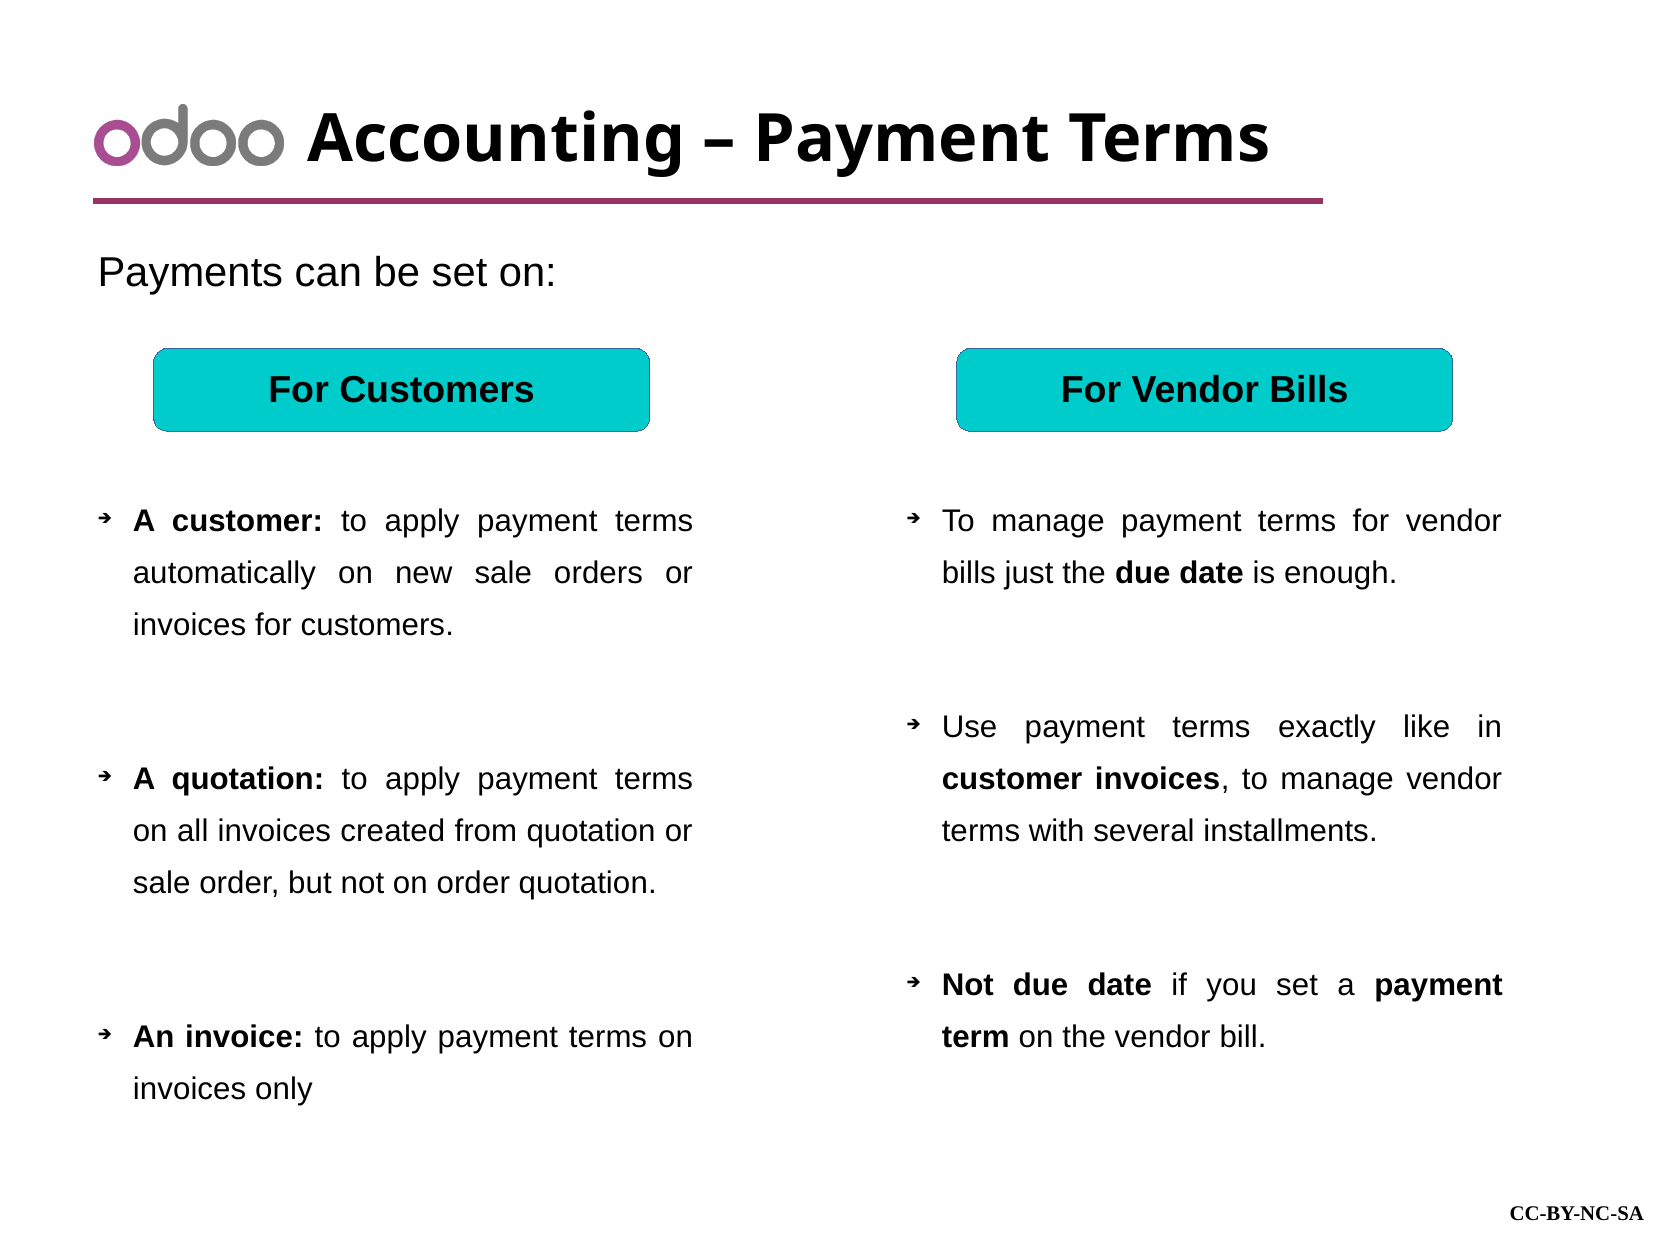

# Accounting – Payment Terms
Payments can be set on:
For Customers
For Vendor Bills
A customer: to apply payment terms automatically on new sale orders or invoices for customers.
A quotation: to apply payment terms on all invoices created from quotation or sale order, but not on order quotation.
An invoice: to apply payment terms on invoices only
To manage payment terms for vendor bills just the due date is enough.
Use payment terms exactly like in customer invoices, to manage vendor terms with several installments.
Not due date if you set a payment term on the vendor bill.